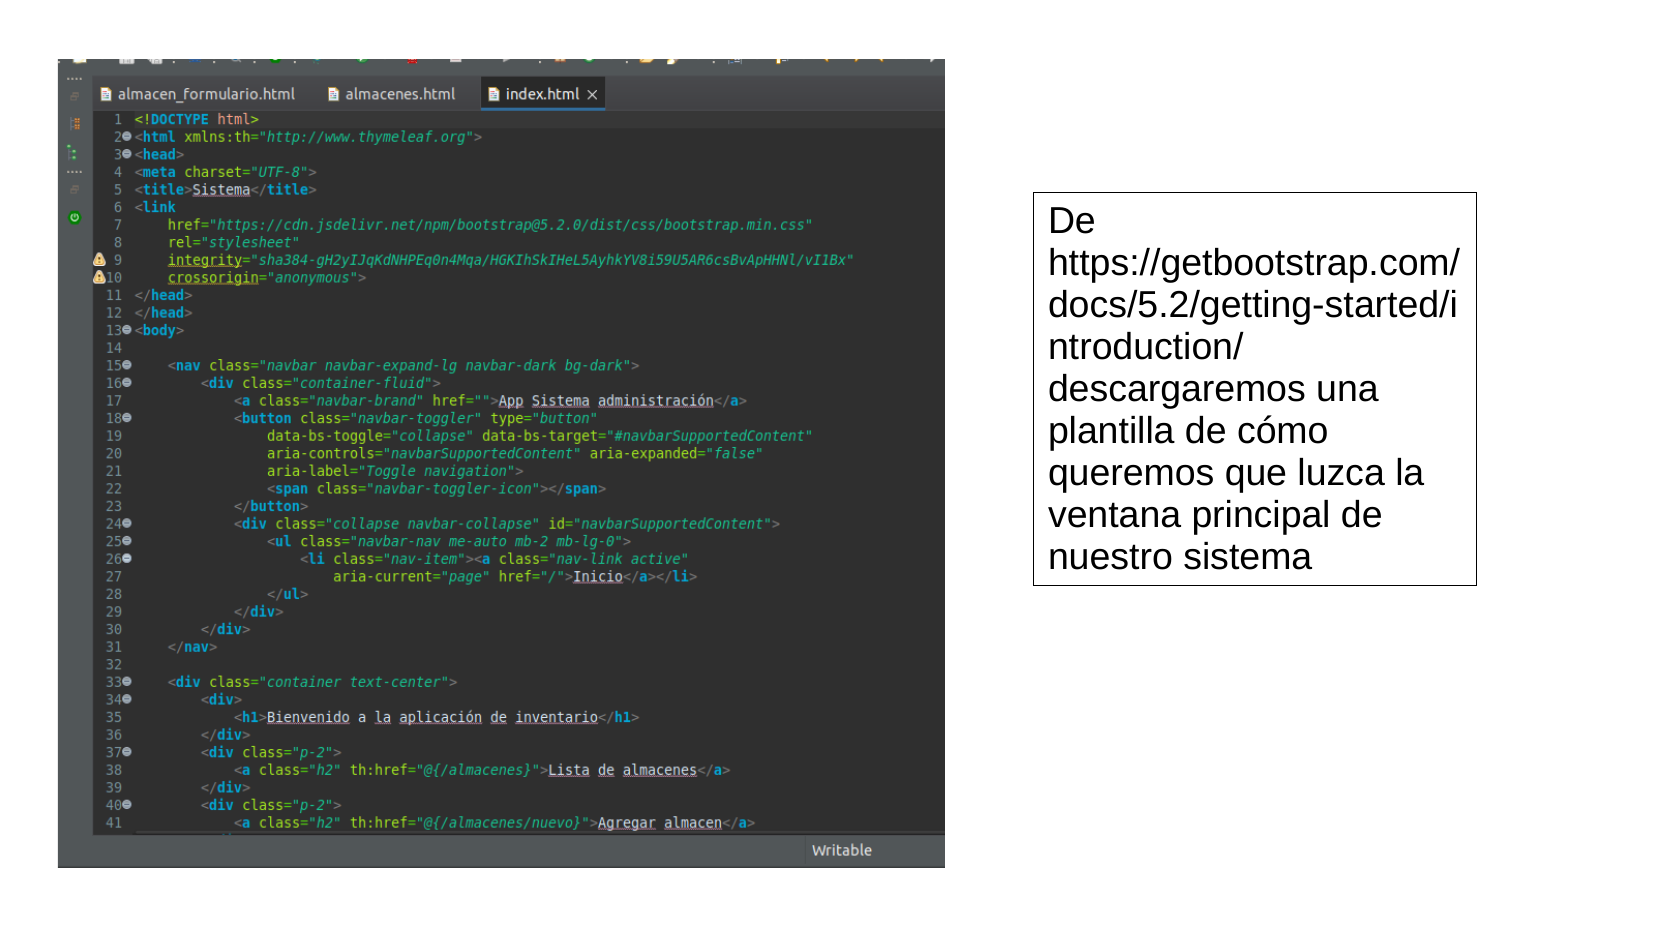

#
De https://getbootstrap.com/docs/5.2/getting-started/introduction/
descargaremos una plantilla de cómo queremos que luzca la ventana principal de nuestro sistema